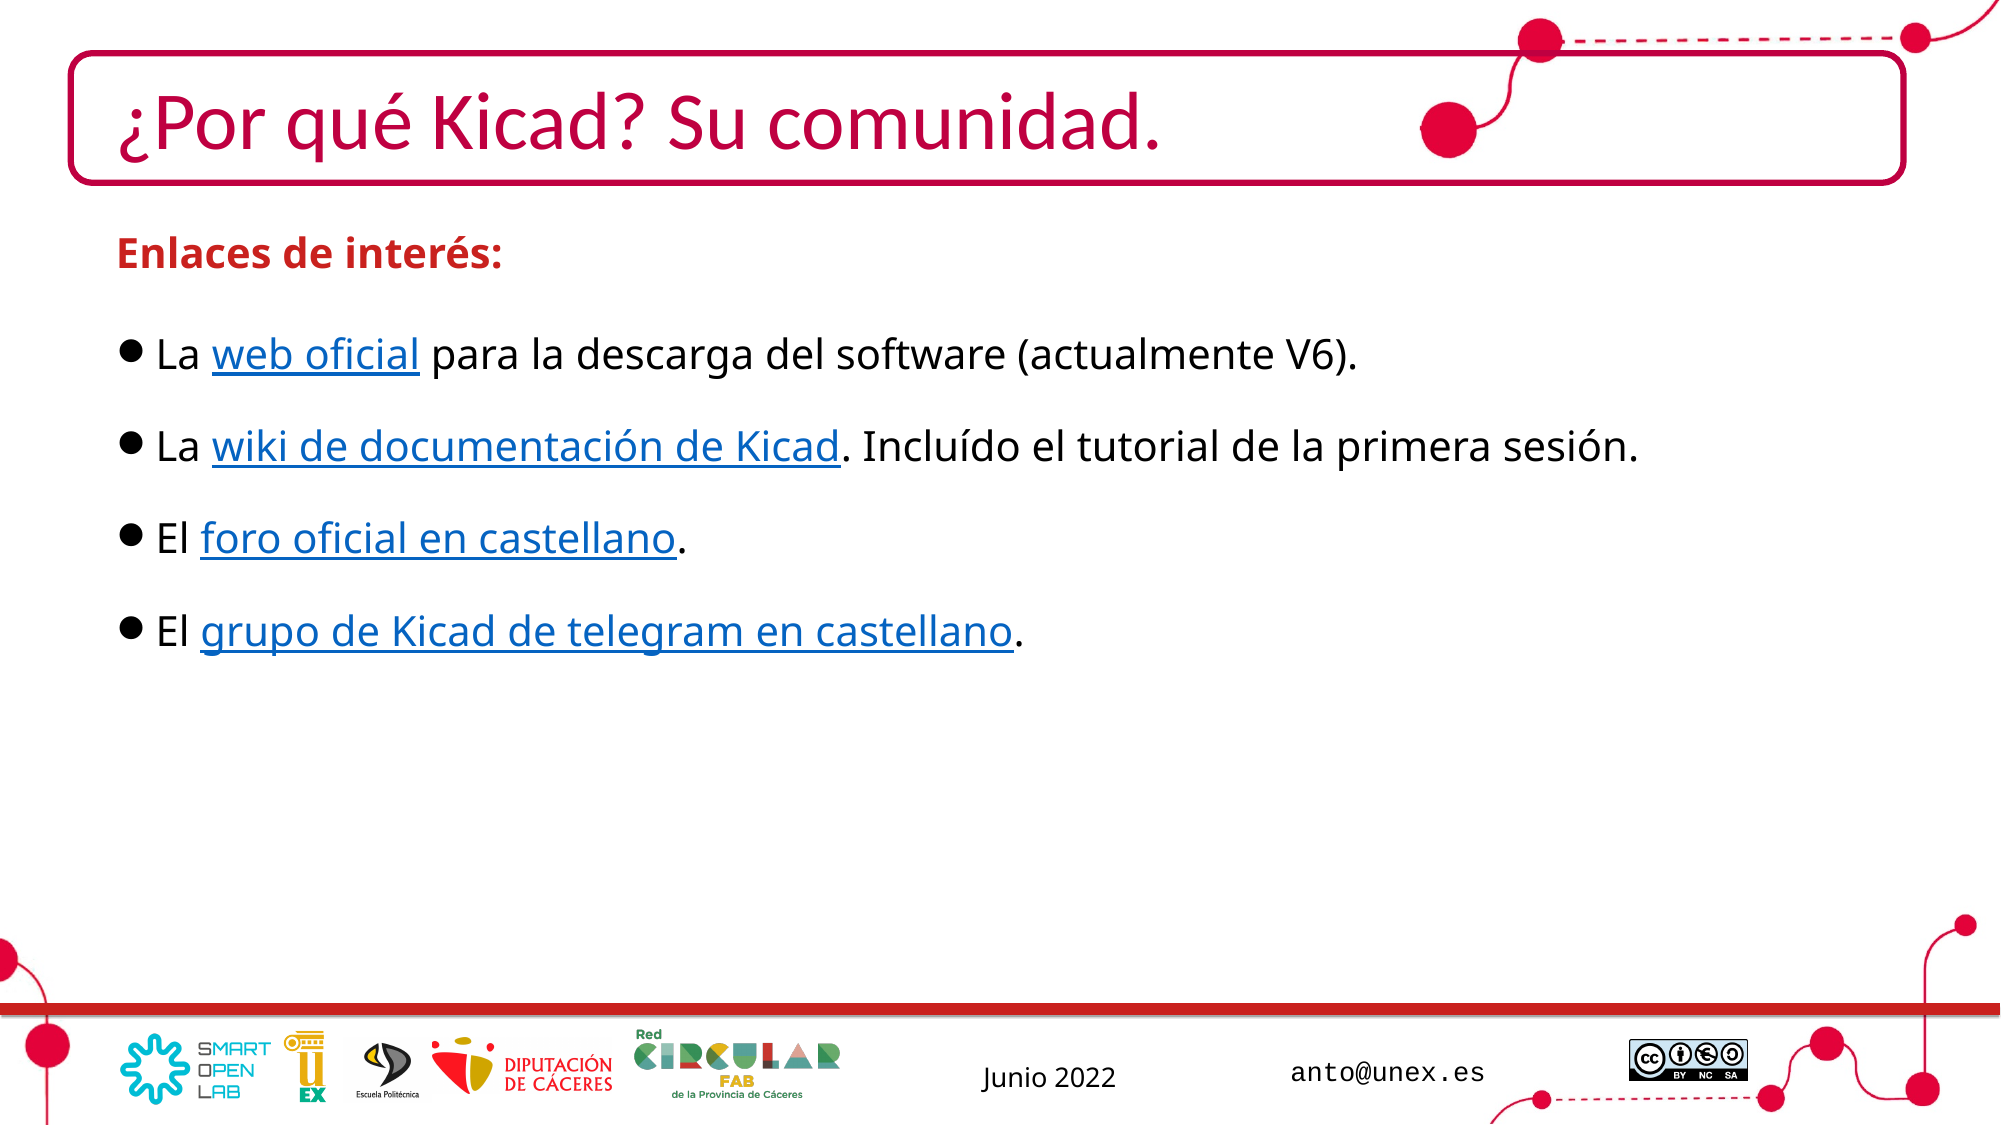

¿Por qué Kicad? Su comunidad.
Enlaces de interés:
La web oficial para la descarga del software (actualmente V6).
La wiki de documentación de Kicad. Incluído el tutorial de la primera sesión.
El foro oficial en castellano.
El grupo de Kicad de telegram en castellano.